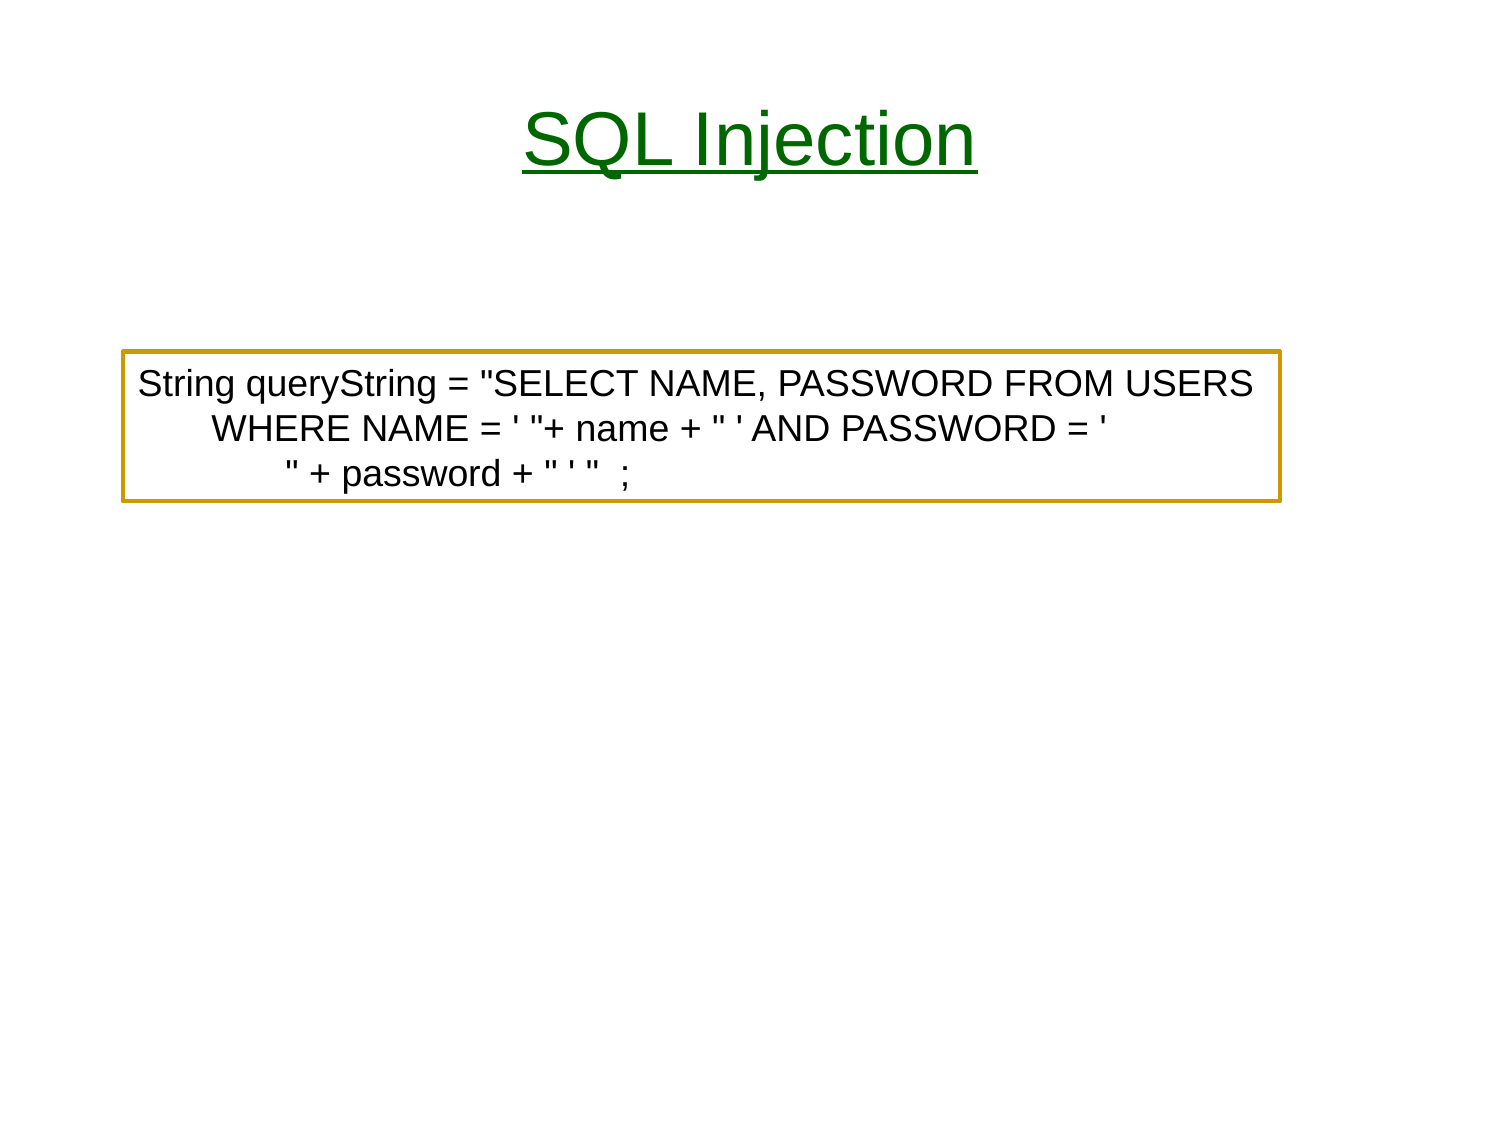

# SQL Injection
String queryString = "SELECT NAME, PASSWORD FROM USERS
	WHERE NAME = ' "+ name + " ' AND PASSWORD = '
		" + password + " ' " ;